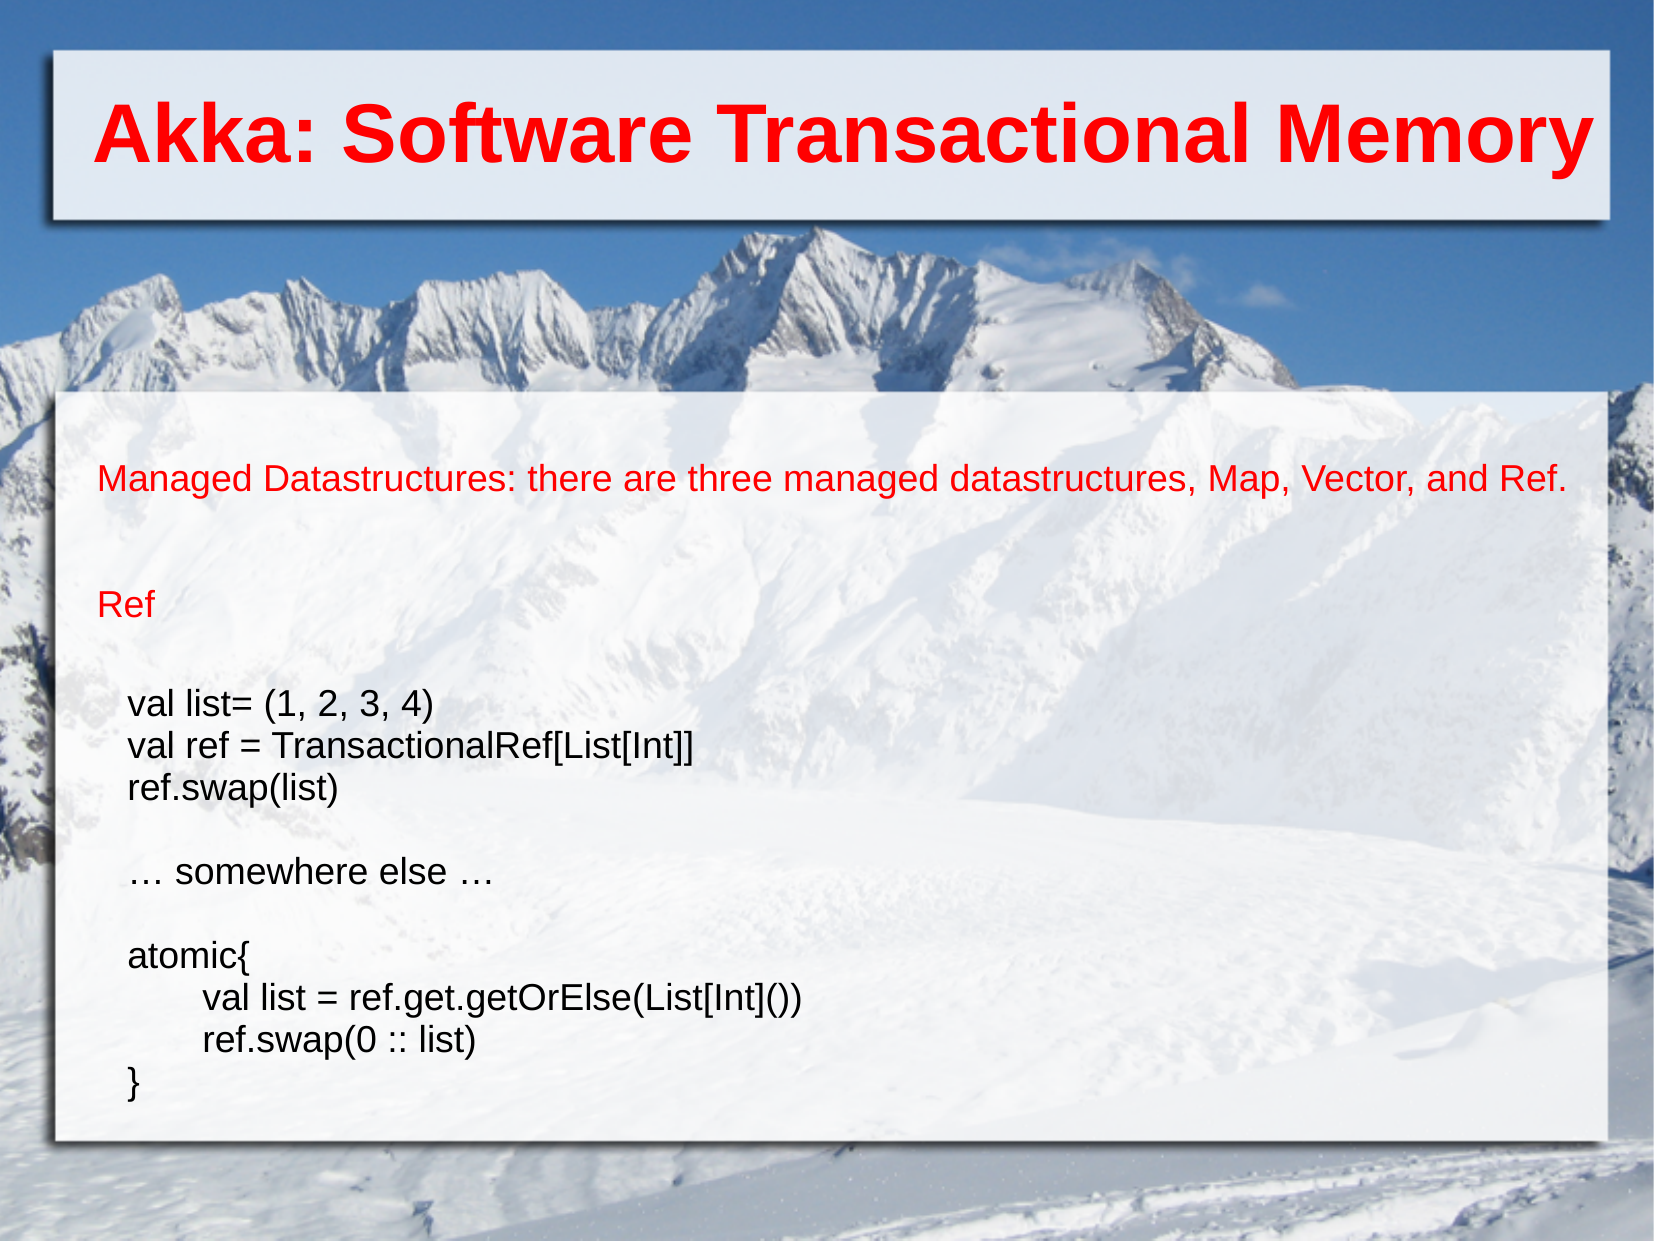

Akka: Software Transactional Memory
Managed Datastructures: there are three managed datastructures, Map, Vector, and Ref.
Ref
val list= (1, 2, 3, 4)
val ref = TransactionalRef[List[Int]]
ref.swap(list)
… somewhere else …
atomic{
	val list = ref.get.getOrElse(List[Int]())
	ref.swap(0 :: list)
}